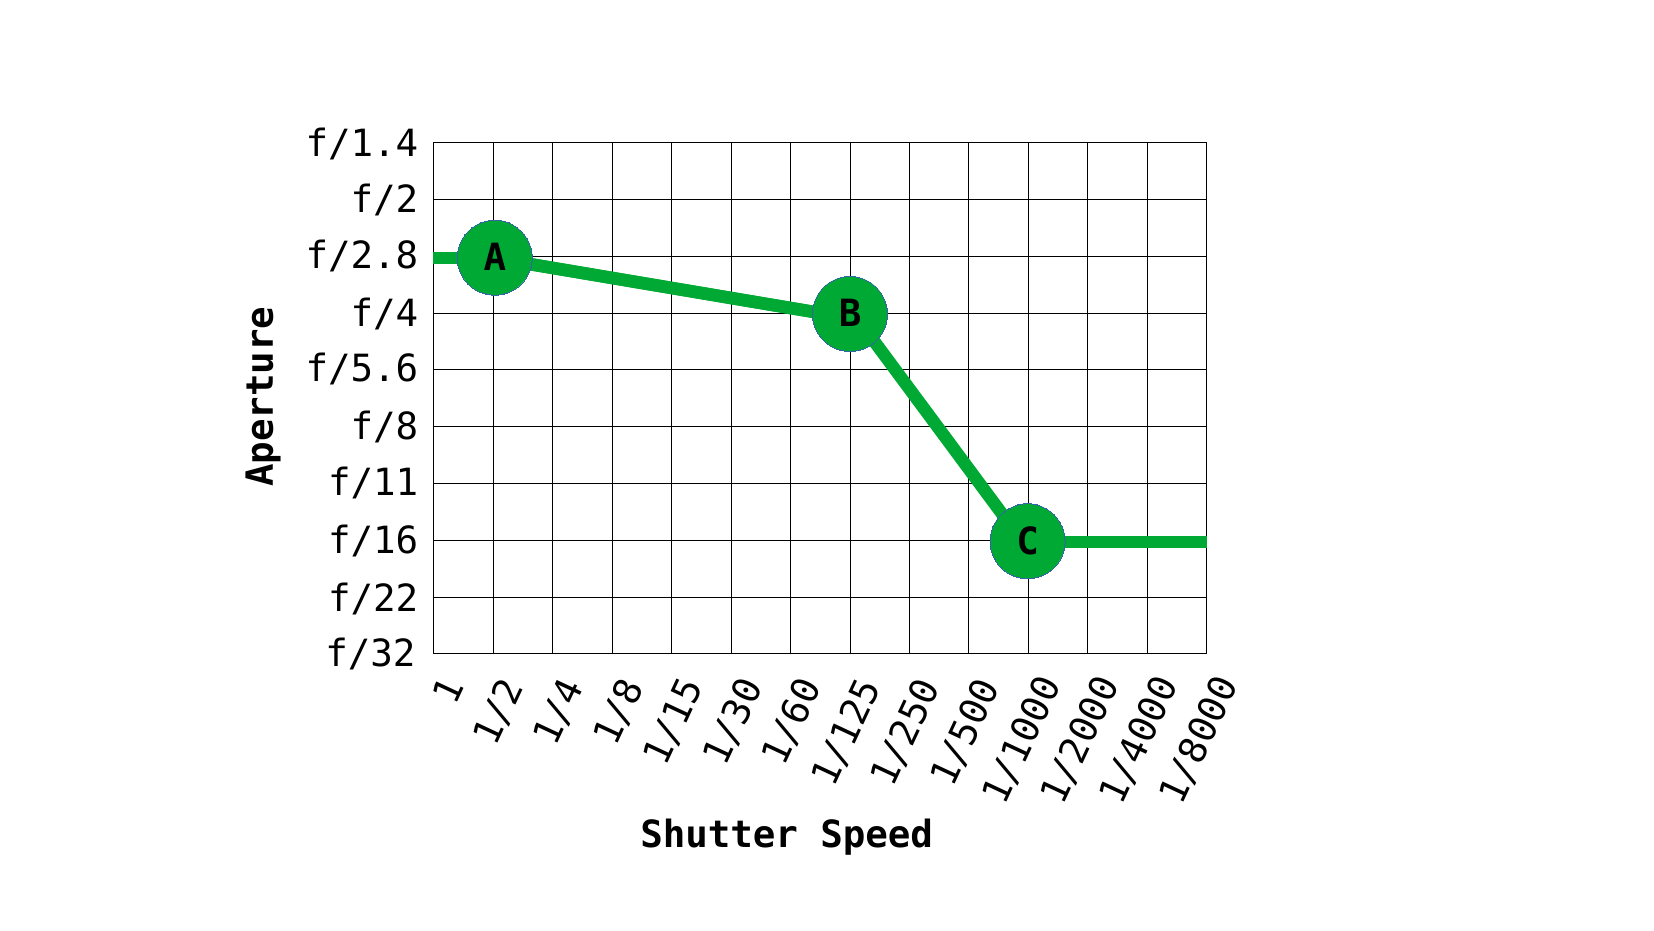

f/1.4
| | | | | | | | | | | | | |
| --- | --- | --- | --- | --- | --- | --- | --- | --- | --- | --- | --- | --- |
| | | | | | | | | | | | | |
| | | | | | | | | | | | | |
| | | | | | | | | | | | | |
| | | | | | | | | | | | | |
| | | | | | | | | | | | | |
| | | | | | | | | | | | | |
| | | | | | | | | | | | | |
| | | | | | | | | | | | | |
f/2
A
f/2.8
B
f/4
Aperture
f/5.6
f/8
f/11
C
f/16
f/22
f/32
1
1/2
1/4
1/8
1/15
1/30
1/60
1/125
1/250
1/500
1/1000
1/2000
1/4000
1/8000
Shutter Speed